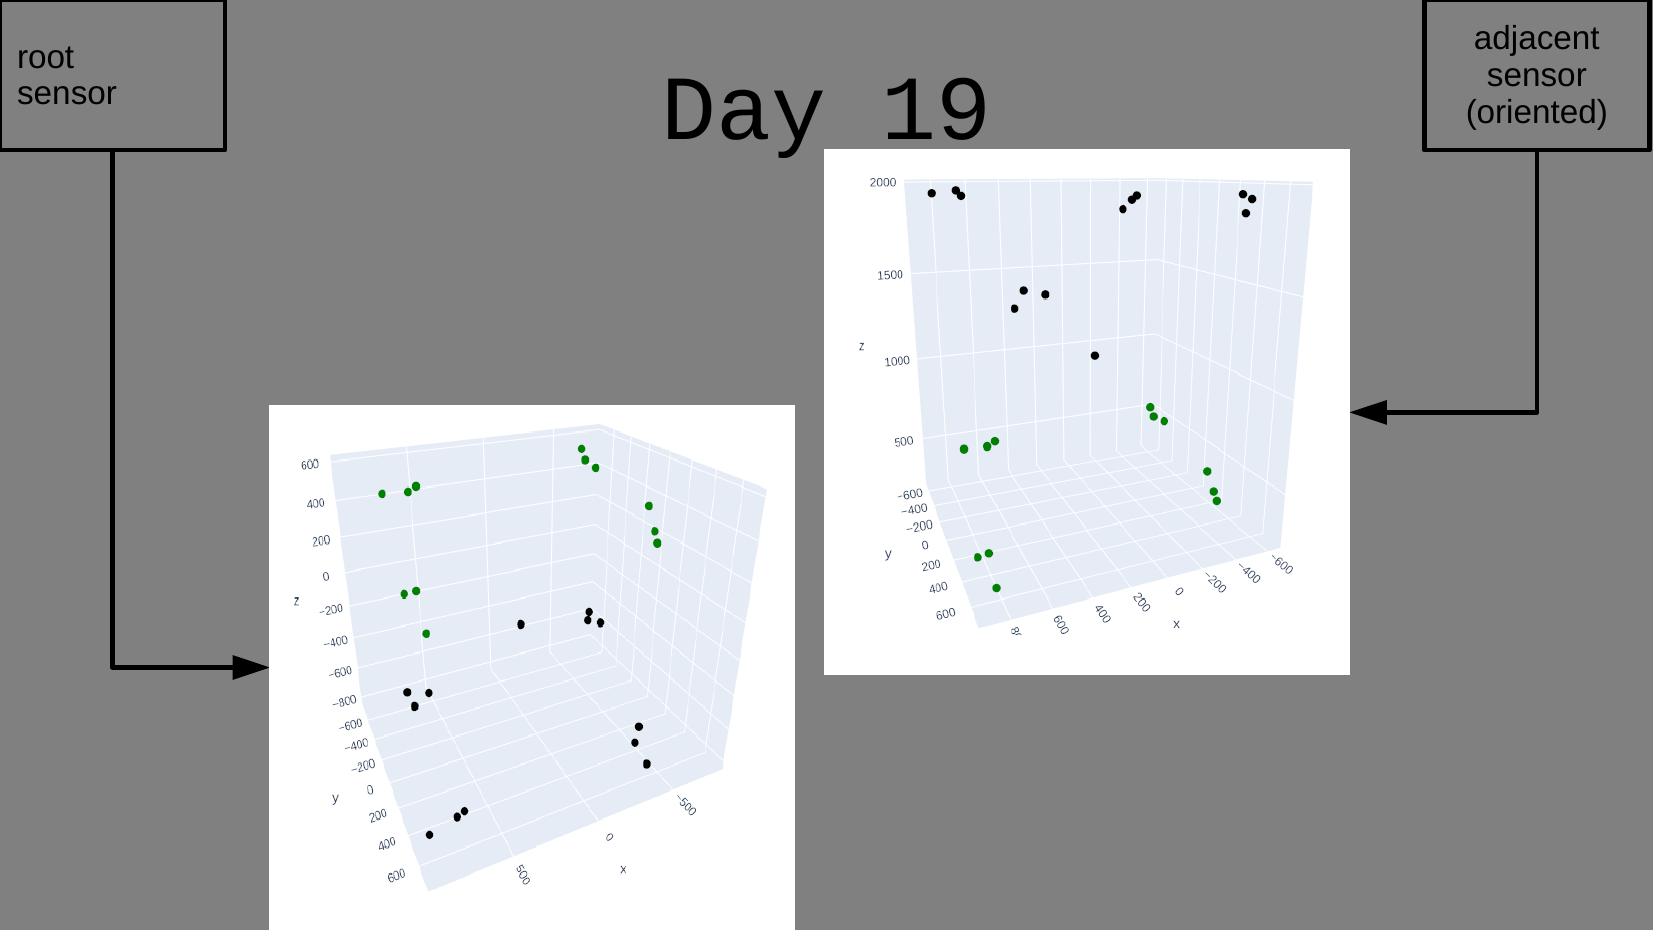

root
sensor
adjacent
sensor
(oriented)
# Day 19